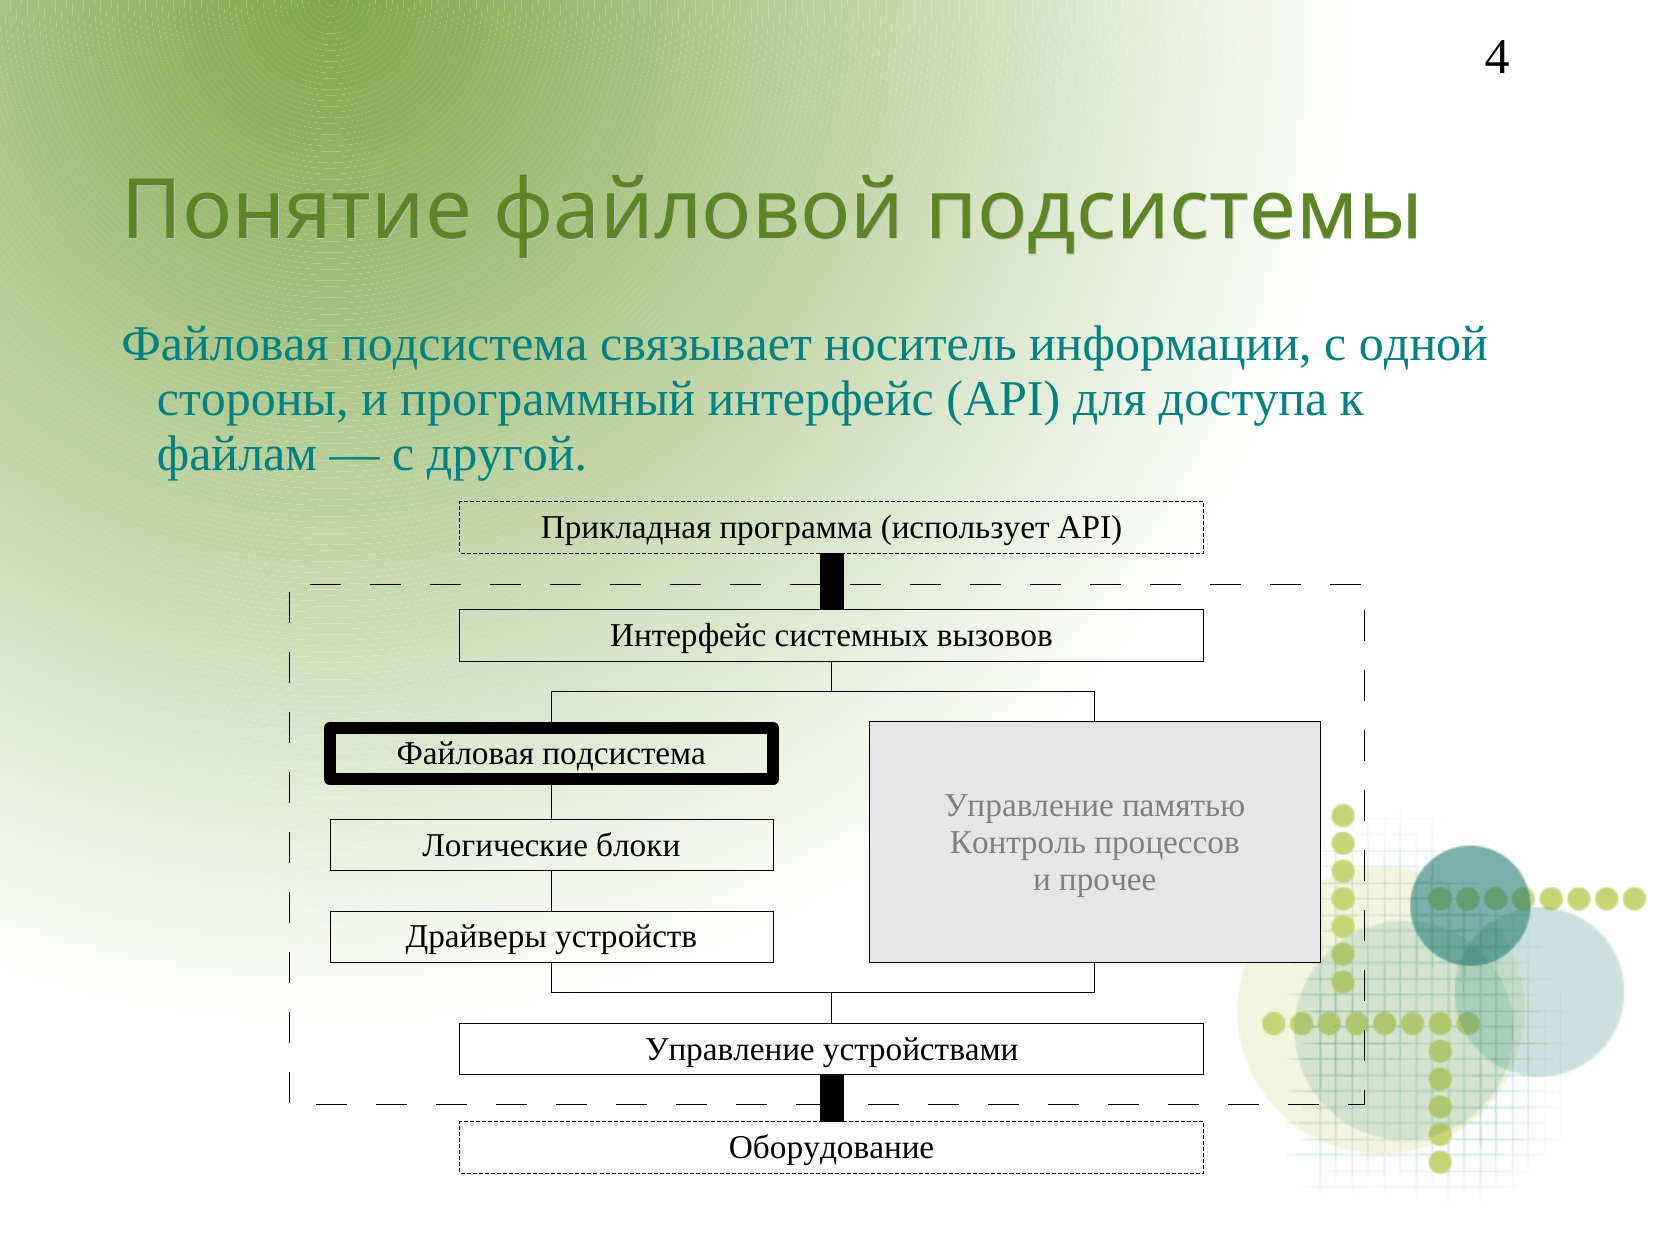

# Понятие файловой подсистемы
Файловая подсистема связывает носитель информации, с одной стороны, и программный интерфейс (API) для доступа к файлам — с другой.
Прикладная программа (использует API)
Интерфейс системных вызовов
Управление памятью
Контроль процессов
и прочее
Файловая подсистема
Логические блоки
Драйверы устройств
Управление устройствами
Оборудование